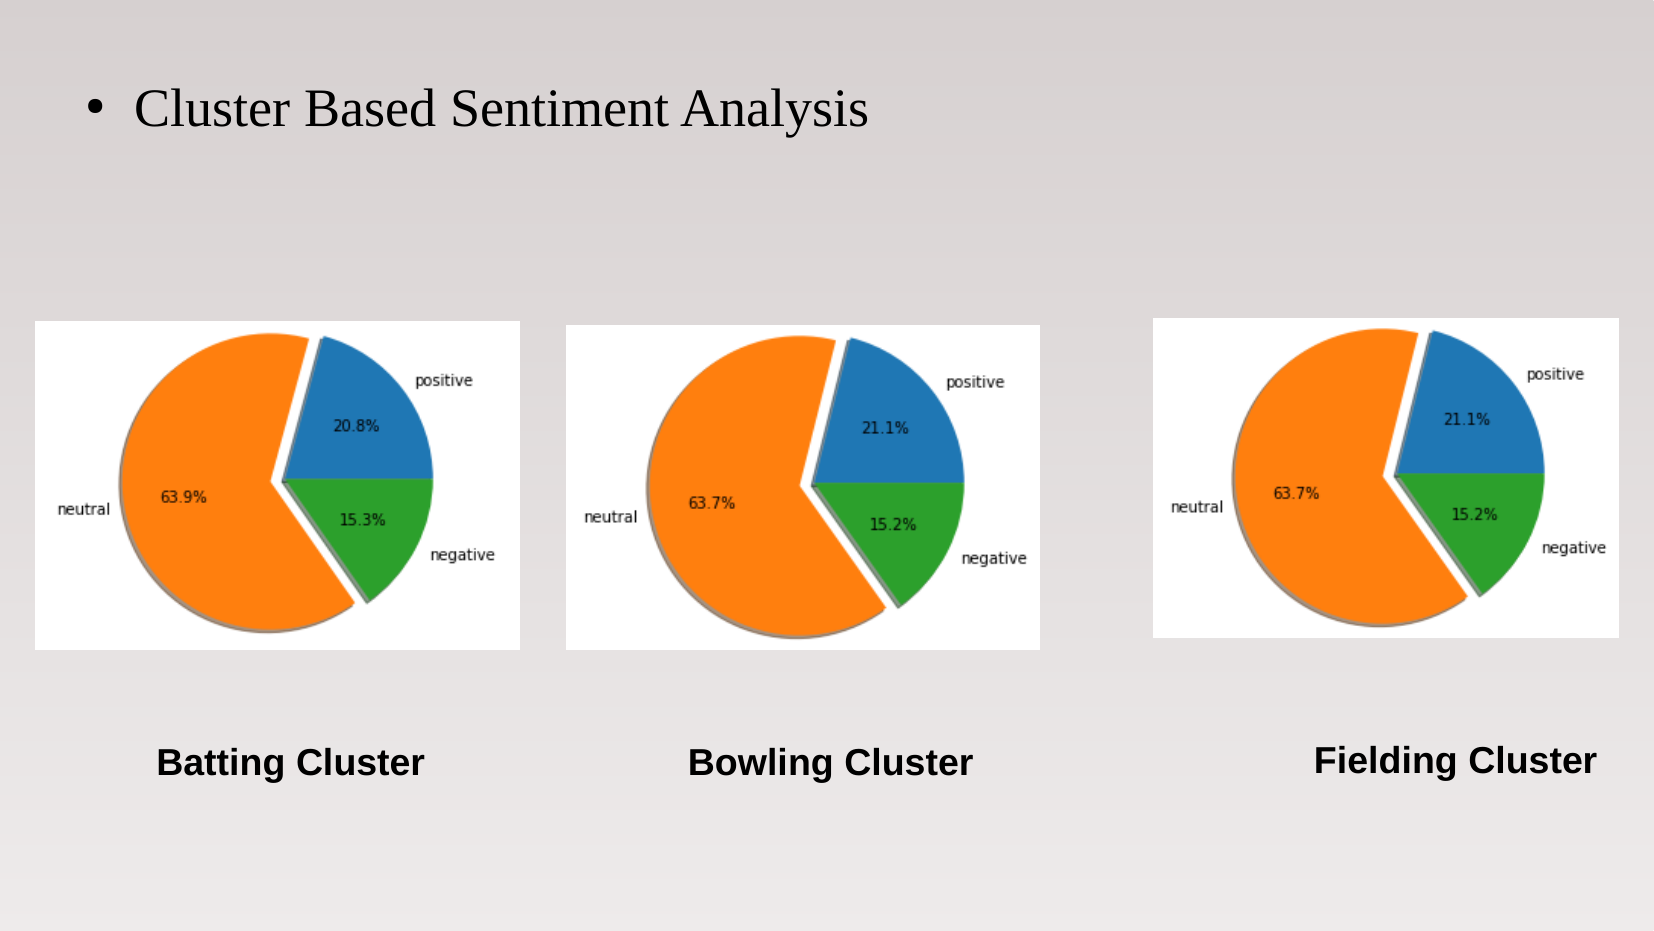

#
 Cluster Based Sentiment Analysis
Fielding Cluster
Batting Cluster
Bowling Cluster